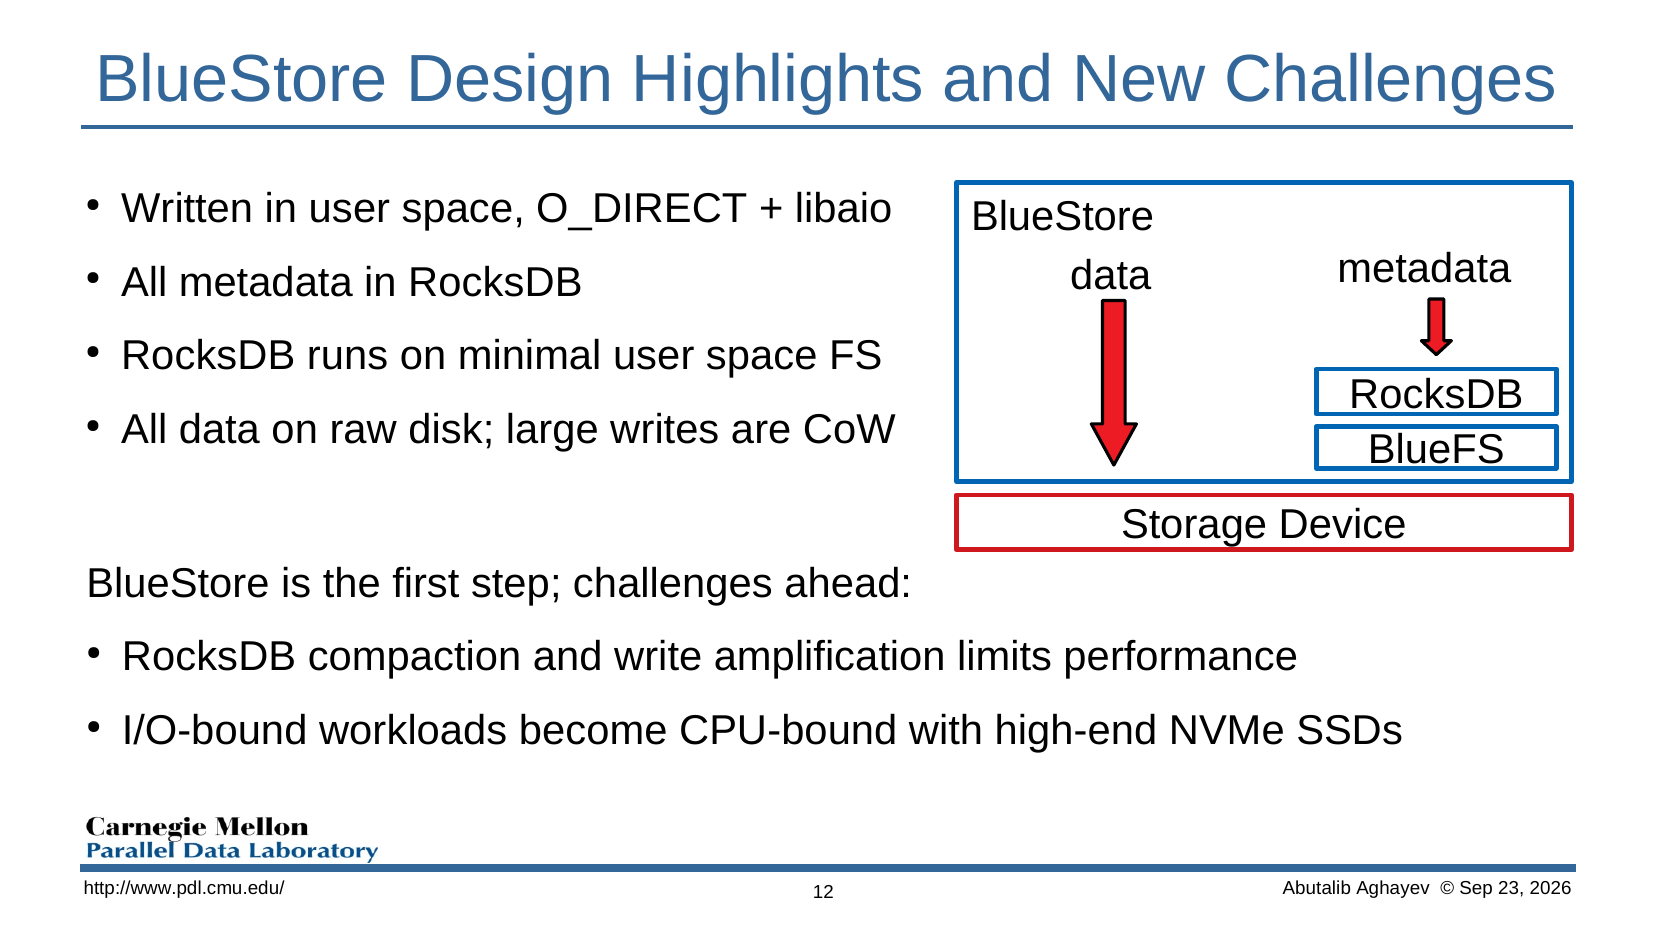

# BlueStore Design Highlights and New Challenges
Written in user space, O_DIRECT + libaio
All metadata in RocksDB
RocksDB runs on minimal user space FS
All data on raw disk; large writes are CoW
BlueStore
metadata
data
RocksDB
BlueFS
Storage Device
BlueStore is the first step; challenges ahead:
RocksDB compaction and write amplification limits performance
I/O-bound workloads become CPU-bound with high-end NVMe SSDs
http://www.pdl.cmu.edu/
 Abutalib Aghayev ©